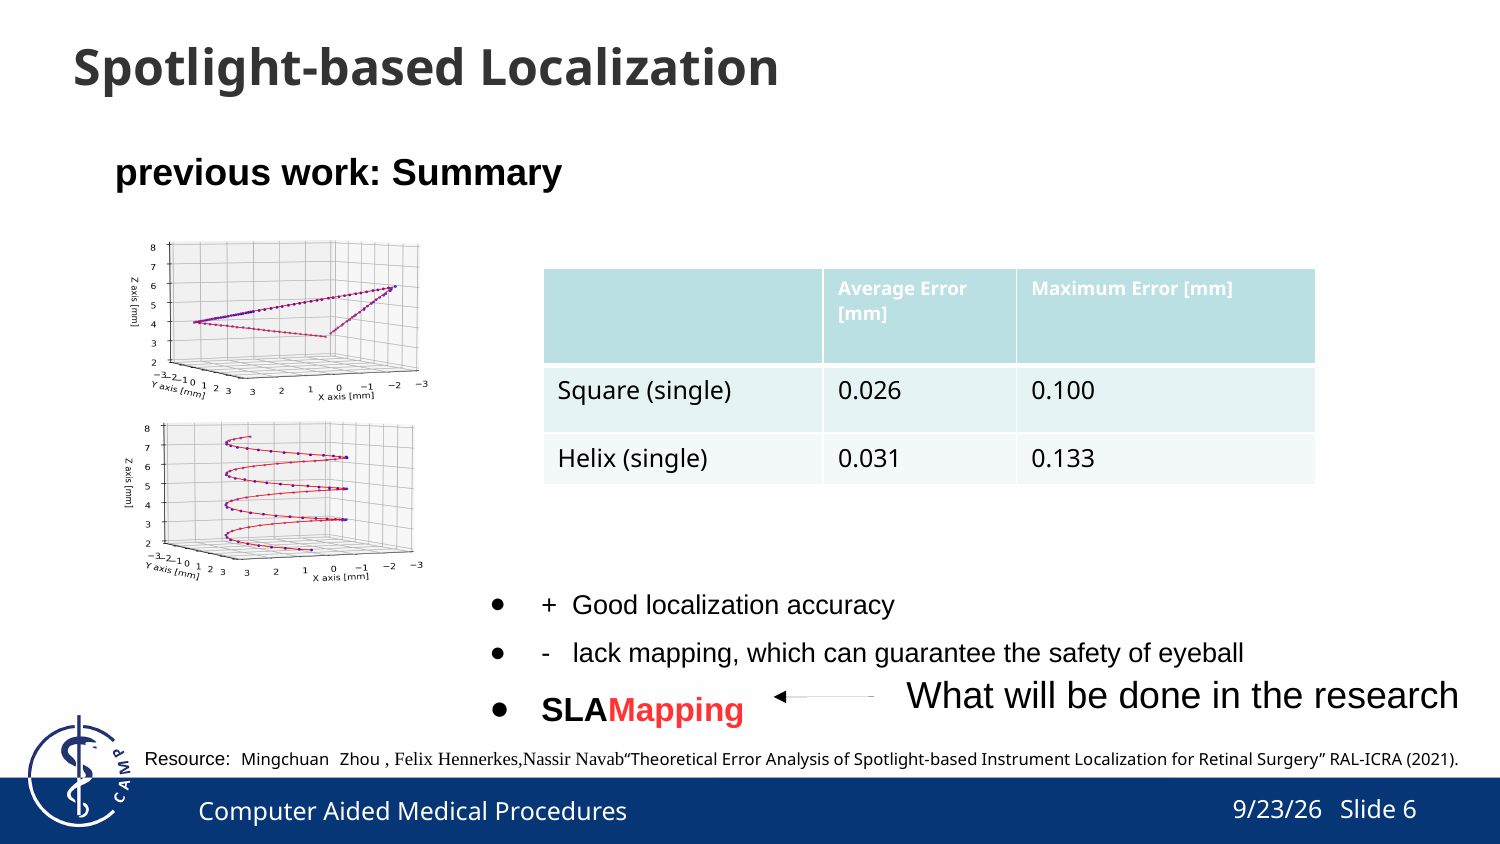

# Spotlight-based Localization
previous work: Summary
| | Average Error [mm] | Maximum Error [mm] |
| --- | --- | --- |
| Square (single) | 0.026 | 0.100 |
| Helix (single) | 0.031 | 0.133 |
+ Good localization accuracy
- lack mapping, which can guarantee the safety of eyeball
SLAMapping
What will be done in the research
Resource: Mingchuan Zhou , Felix Hennerkes,Nassir Navab“Theoretical Error Analysis of Spotlight-based Instrument Localization for Retinal Surgery” RAL-ICRA (2021).
Computer Aided Medical Procedures
Slide